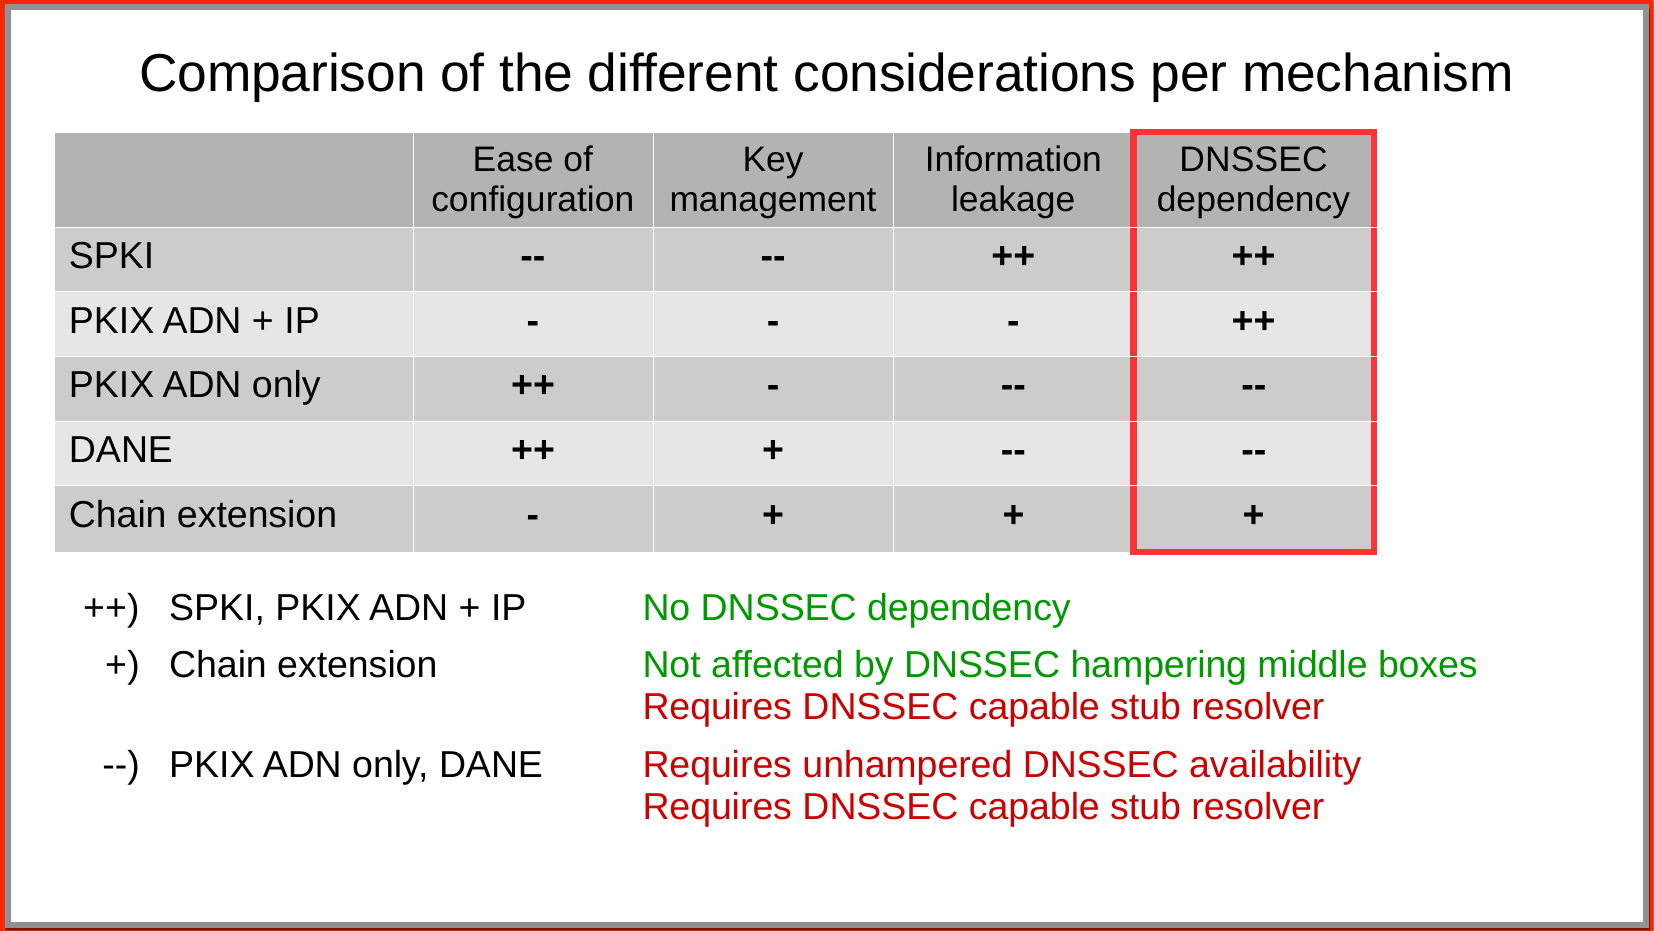

# Comparison of the different considerations per mechanism
| | Ease of configuration | Key management | Information leakage | DNSSEC dependency |
| --- | --- | --- | --- | --- |
| SPKI | -- | -- | ++ | ++ |
| PKIX ADN + IP | - | - | - | ++ |
| PKIX ADN only | ++ | - | -- | -- |
| DANE | ++ | + | -- | -- |
| Chain extension | - | + | + | + |
| ++) | SPKI, PKIX ADN + IP | No DNSSEC dependency |
| --- | --- | --- |
| +) | Chain extension | Not affected by DNSSEC hampering middle boxes Requires DNSSEC capable stub resolver |
| --) | PKIX ADN only, DANE | Requires unhampered DNSSEC availability Requires DNSSEC capable stub resolver |